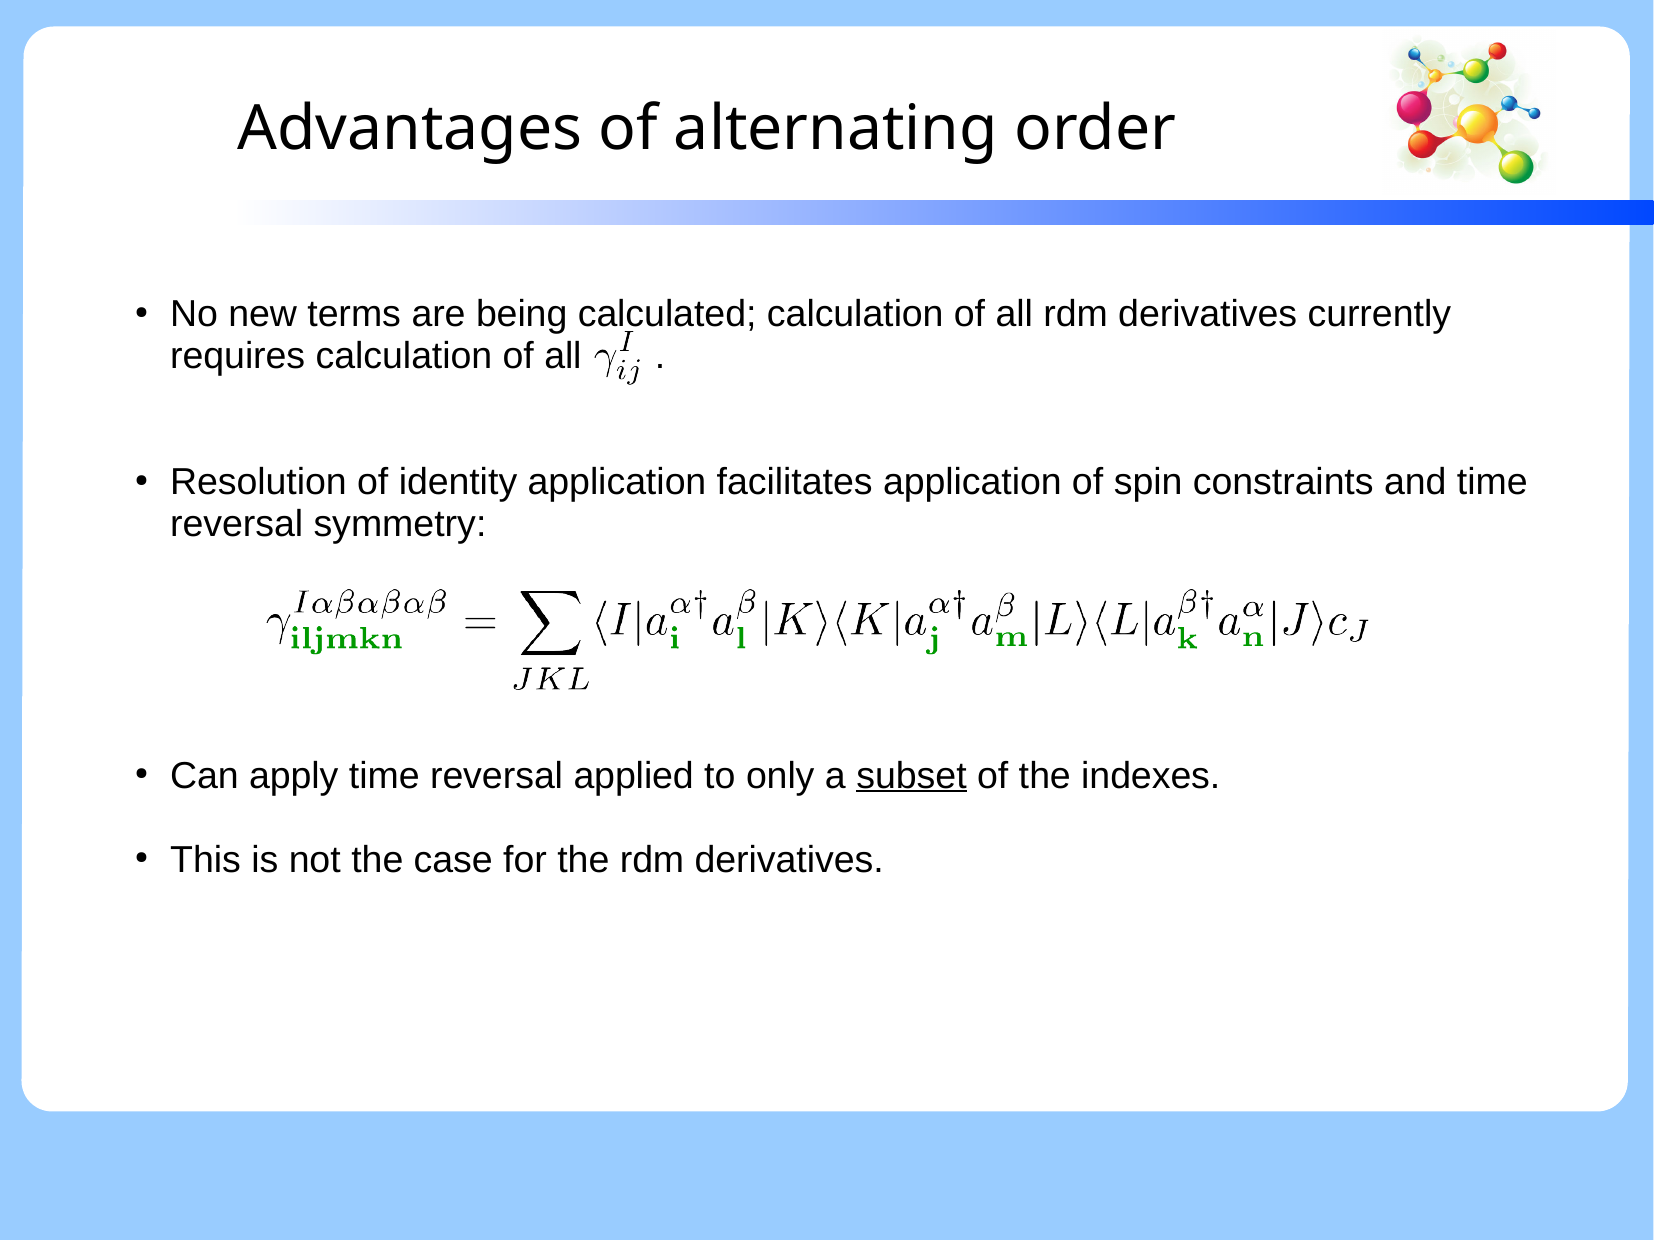

# Advantages of alternating order
No new terms are being calculated; calculation of all rdm derivatives currently requires calculation of all .
Resolution of identity application facilitates application of spin constraints and time reversal symmetry:
Can apply time reversal applied to only a subset of the indexes.
This is not the case for the rdm derivatives.